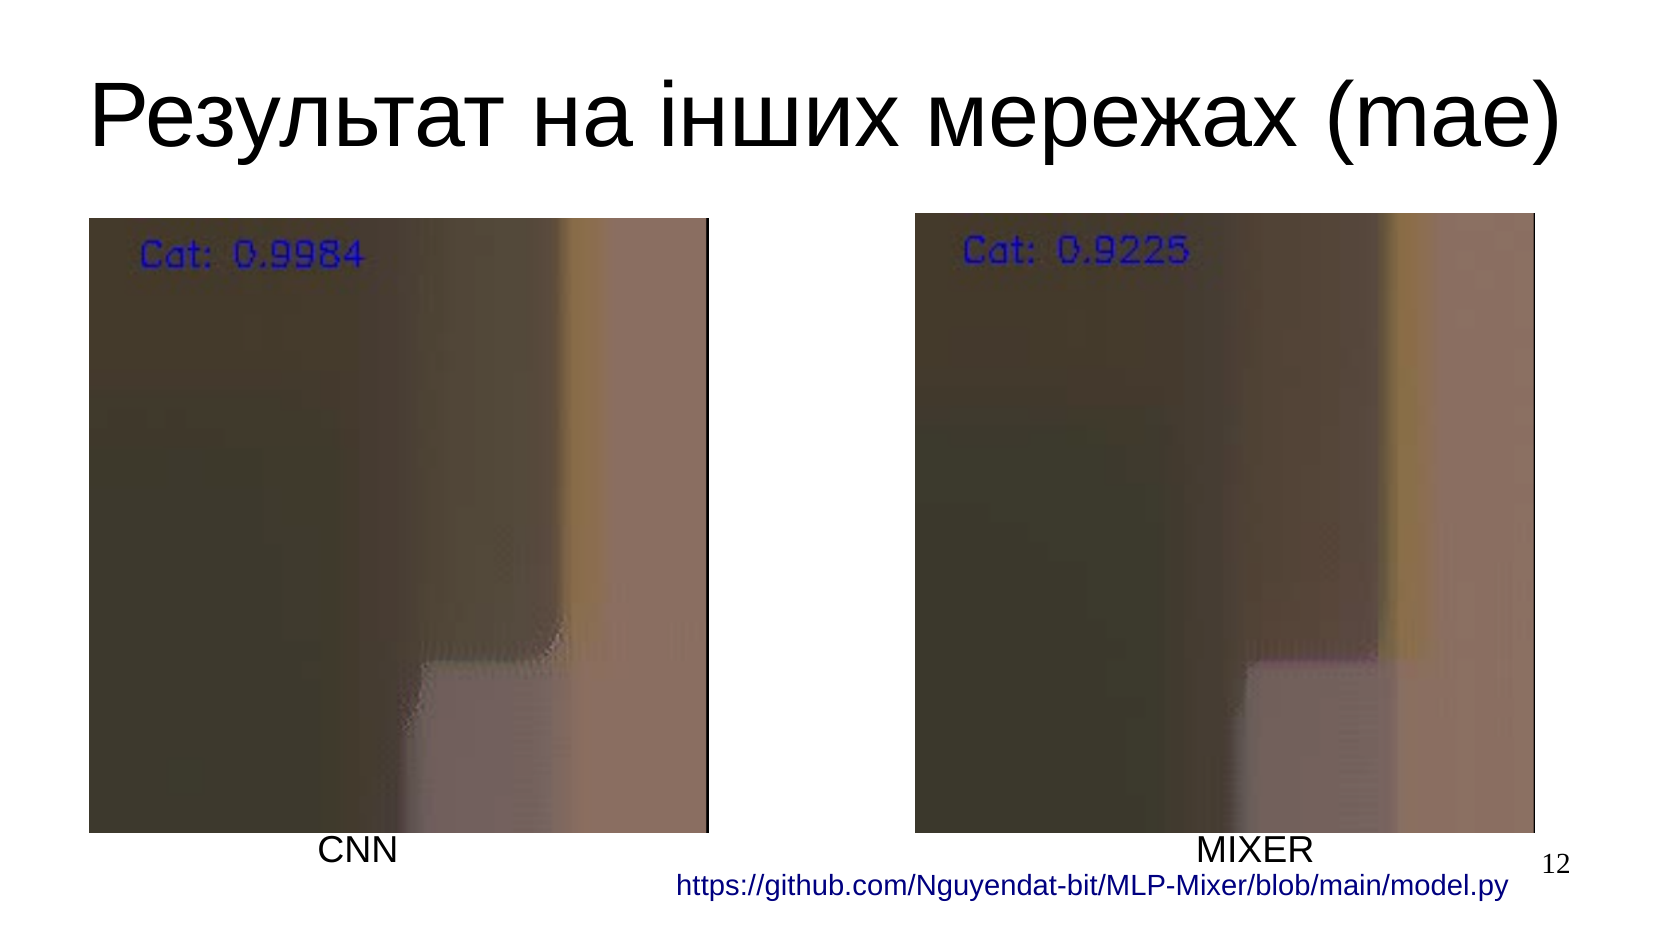

# Результат на інших мережах (mae)
СNN
MIXER
12
https://github.com/Nguyendat-bit/MLP-Mixer/blob/main/model.py